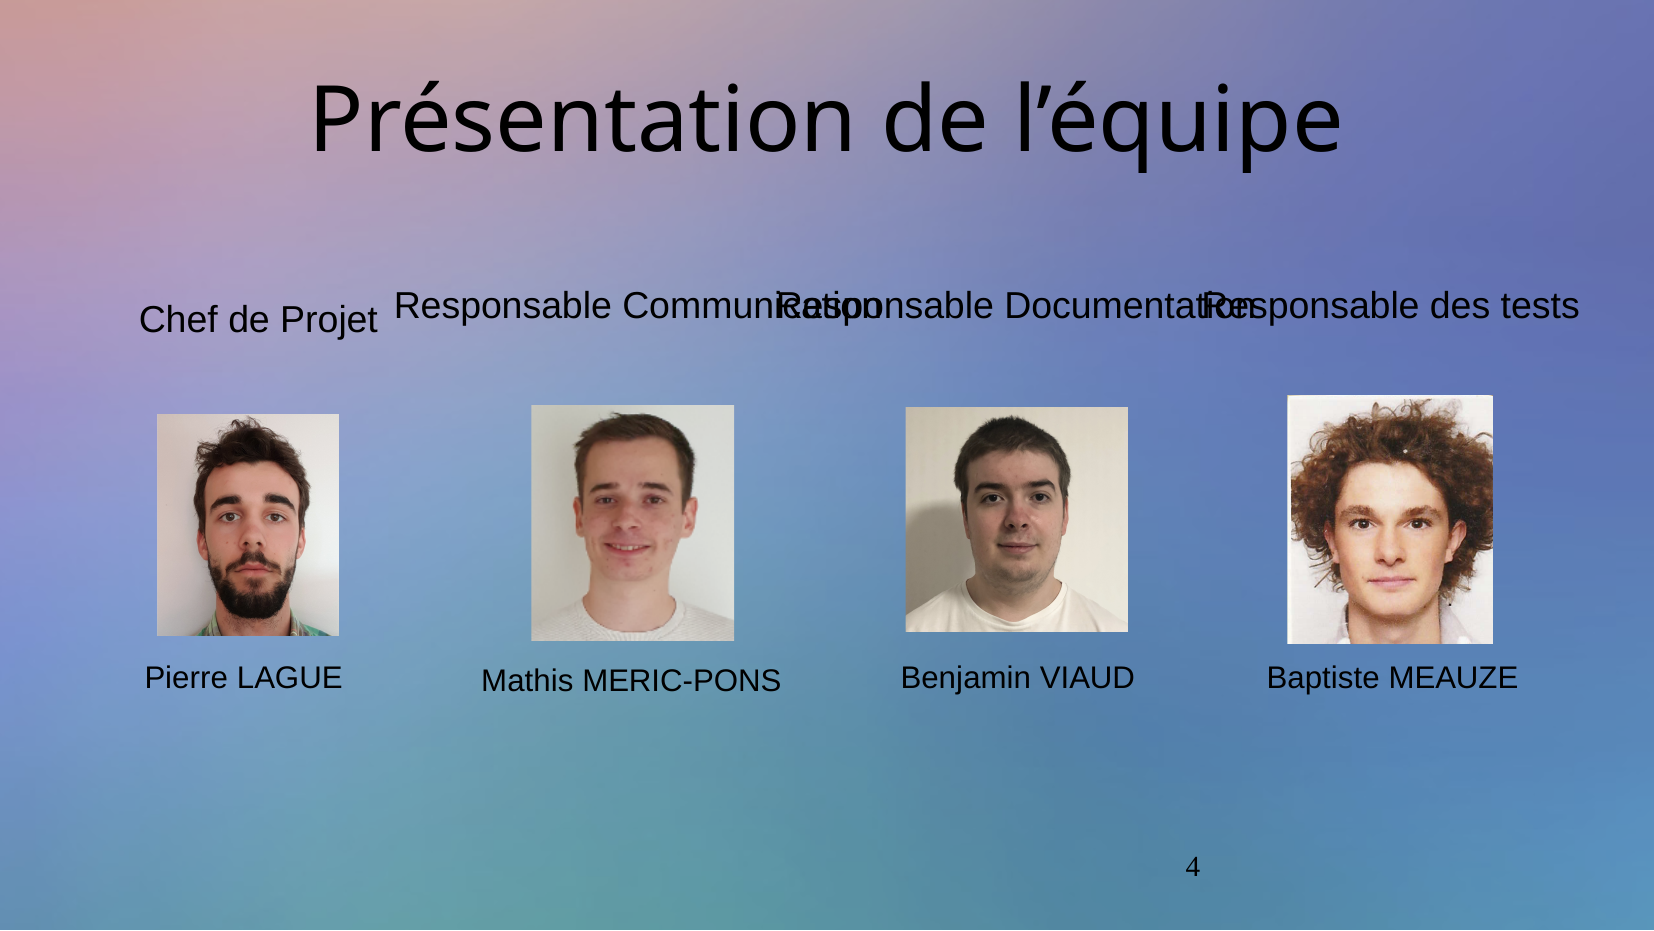

# Présentation de l’équipe
Responsable Communication
Responsable Documentation
Responsable des tests
Chef de Projet
Pierre LAGUE
Benjamin VIAUD
Baptiste MEAUZE
Mathis MERIC-PONS